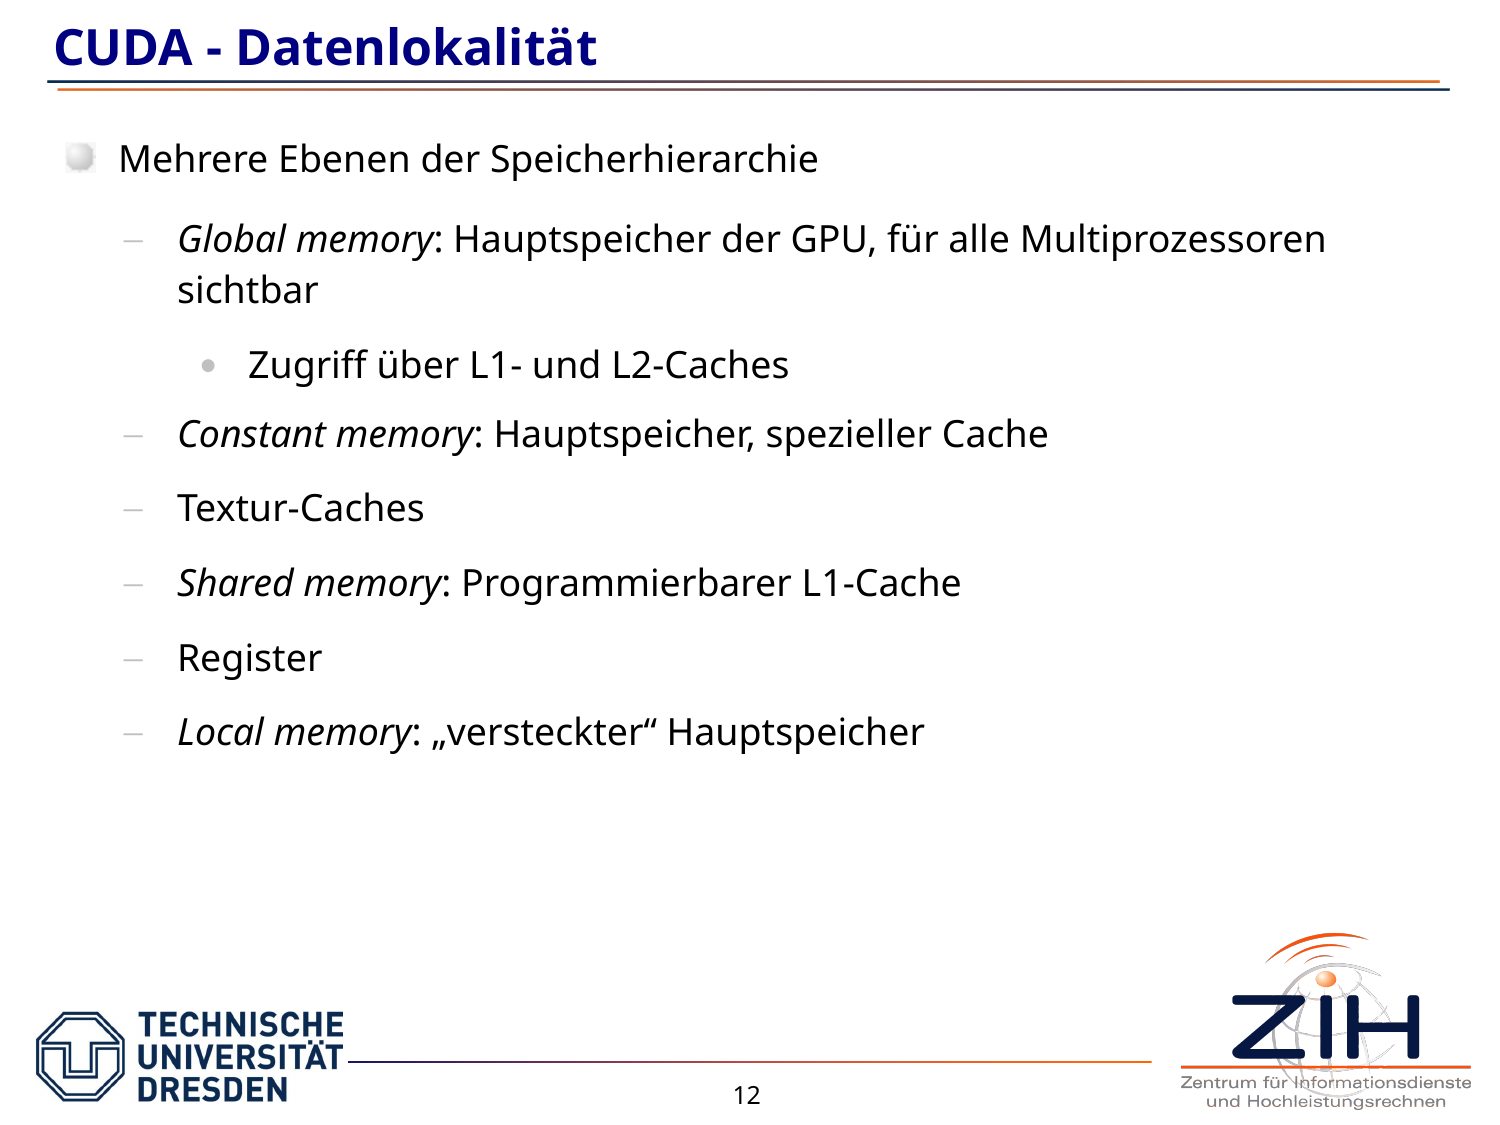

# CUDA - Datenlokalität
Mehrere Ebenen der Speicherhierarchie
Global memory: Hauptspeicher der GPU, für alle Multiprozessoren sichtbar
Zugriff über L1- und L2-Caches
Constant memory: Hauptspeicher, spezieller Cache
Textur-Caches
Shared memory: Programmierbarer L1-Cache
Register
Local memory: „versteckter“ Hauptspeicher
12